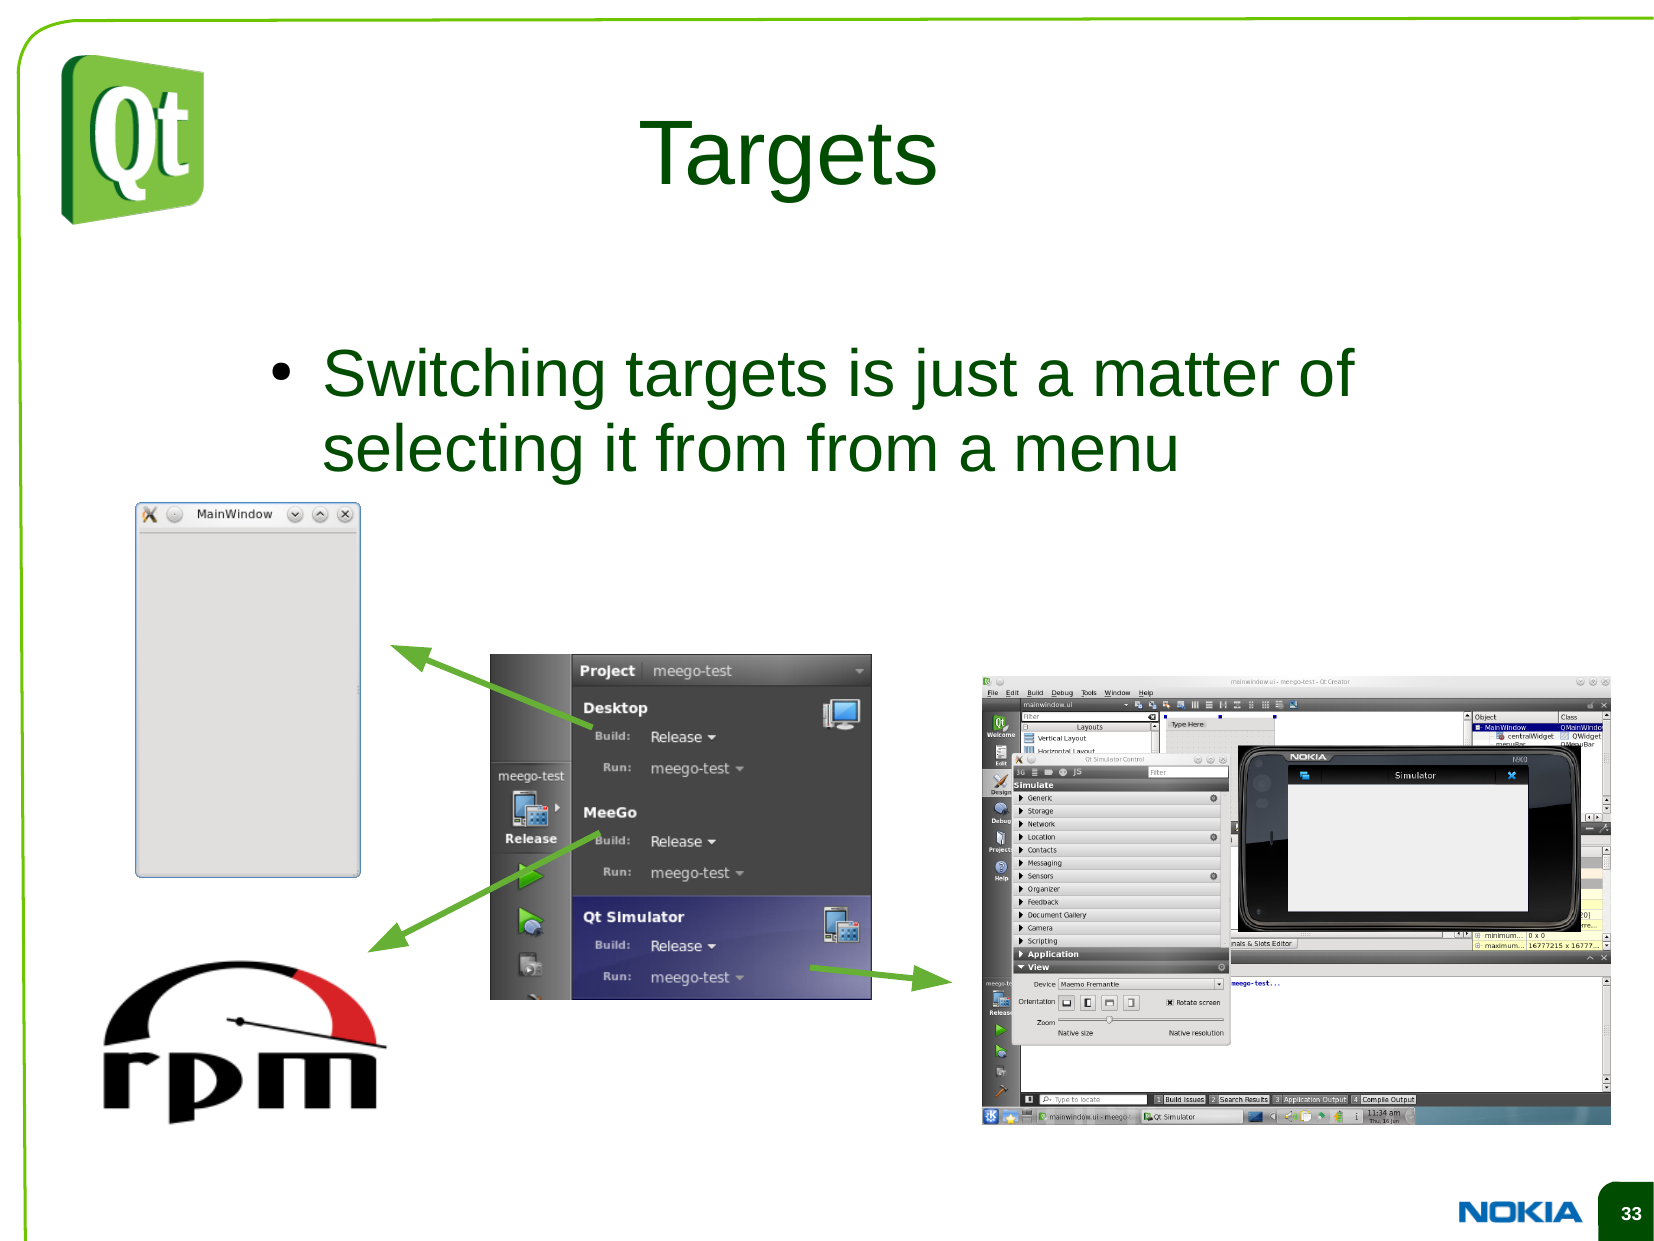

# Targets
Switching targets is just a matter of selecting it from from a menu